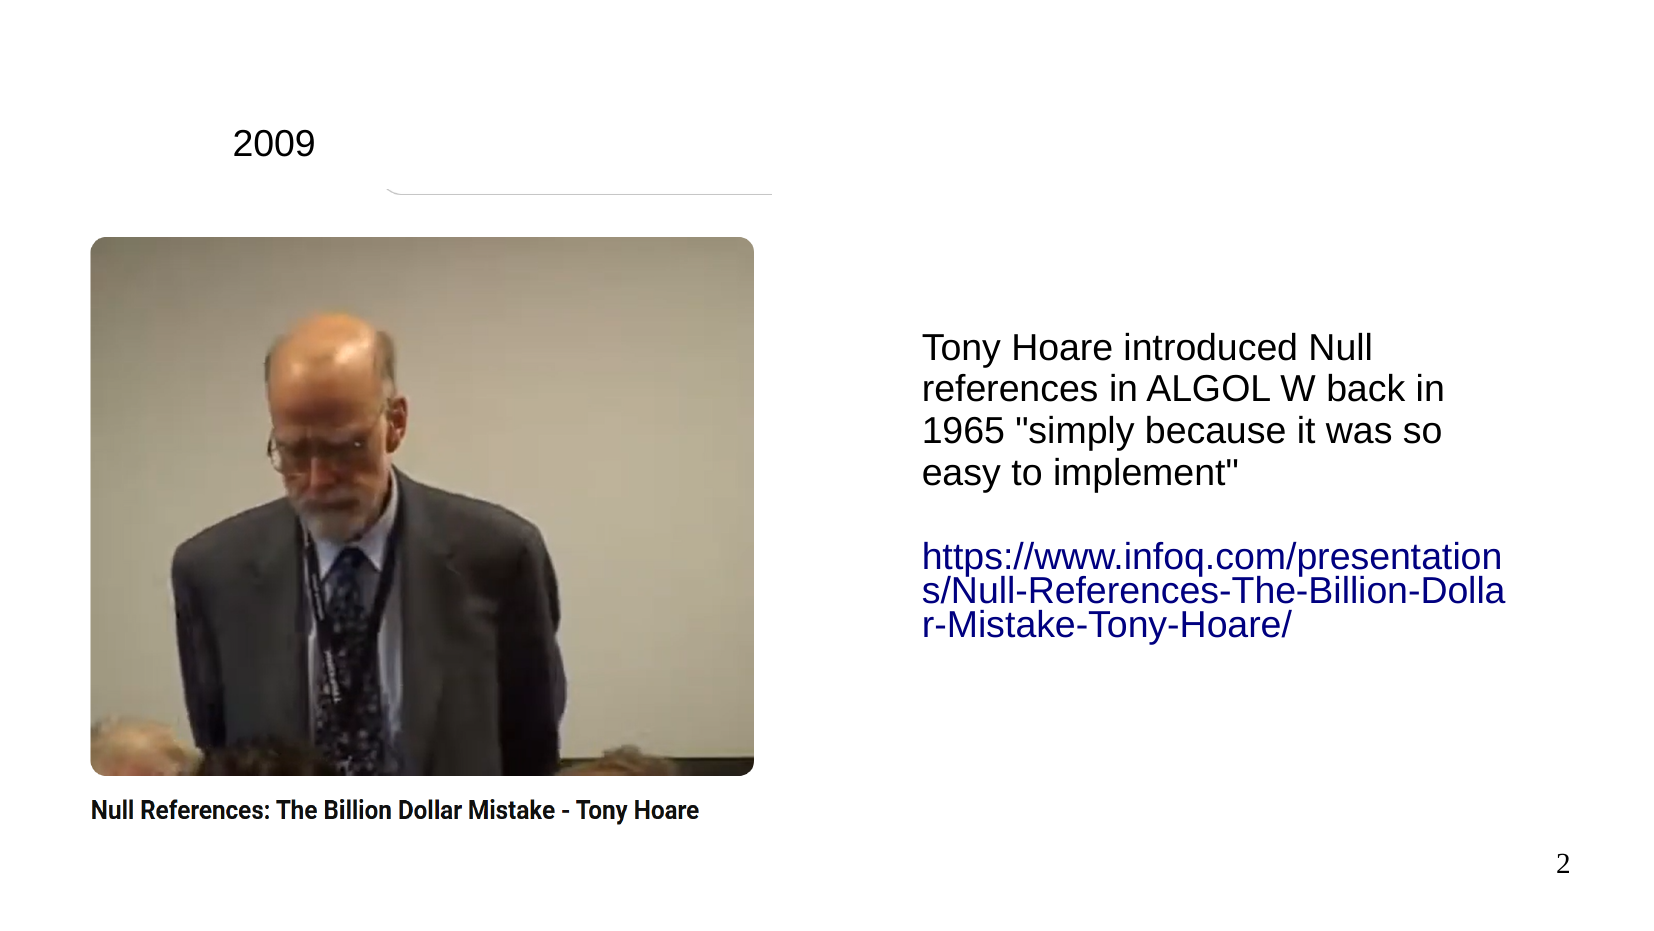

2009
Tony Hoare introduced Null references in ALGOL W back in 1965 "simply because it was so easy to implement"
https://www.infoq.com/presentations/Null-References-The-Billion-Dollar-Mistake-Tony-Hoare/
2